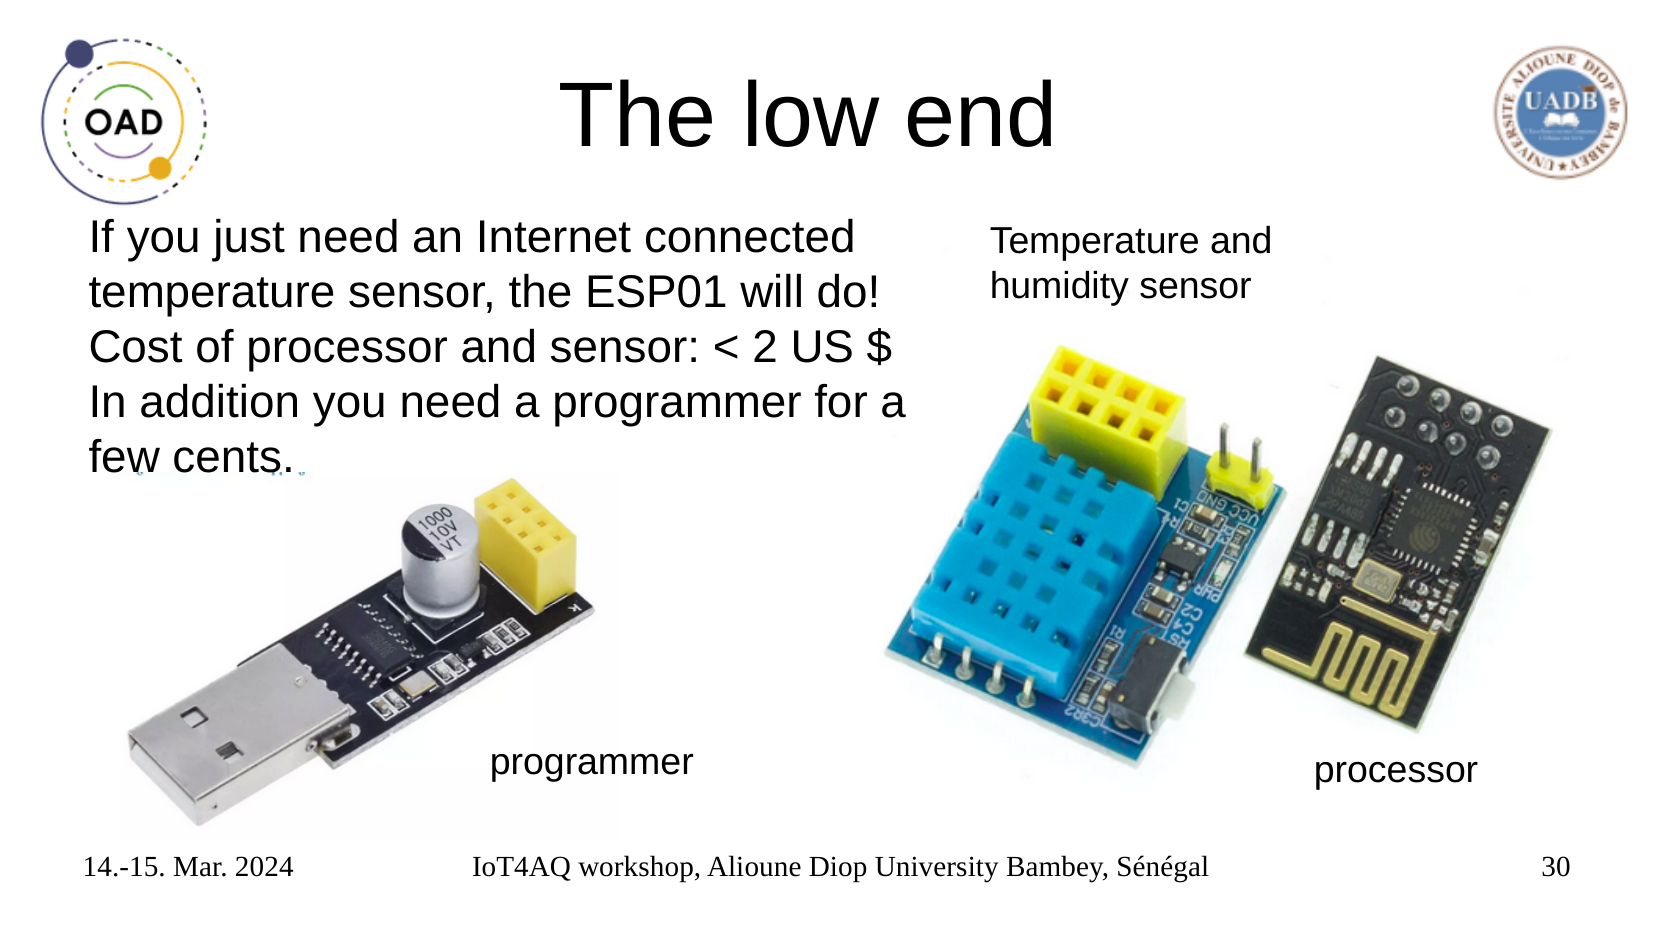

# The low end
If you just need an Internet connected temperature sensor, the ESP01 will do!
Cost of processor and sensor: < 2 US $
In addition you need a programmer for a few cents.
Temperature and humidity sensor
programmer
processor
14.-15. Mar. 2024
IoT4AQ workshop, Alioune Diop University Bambey, Sénégal
30